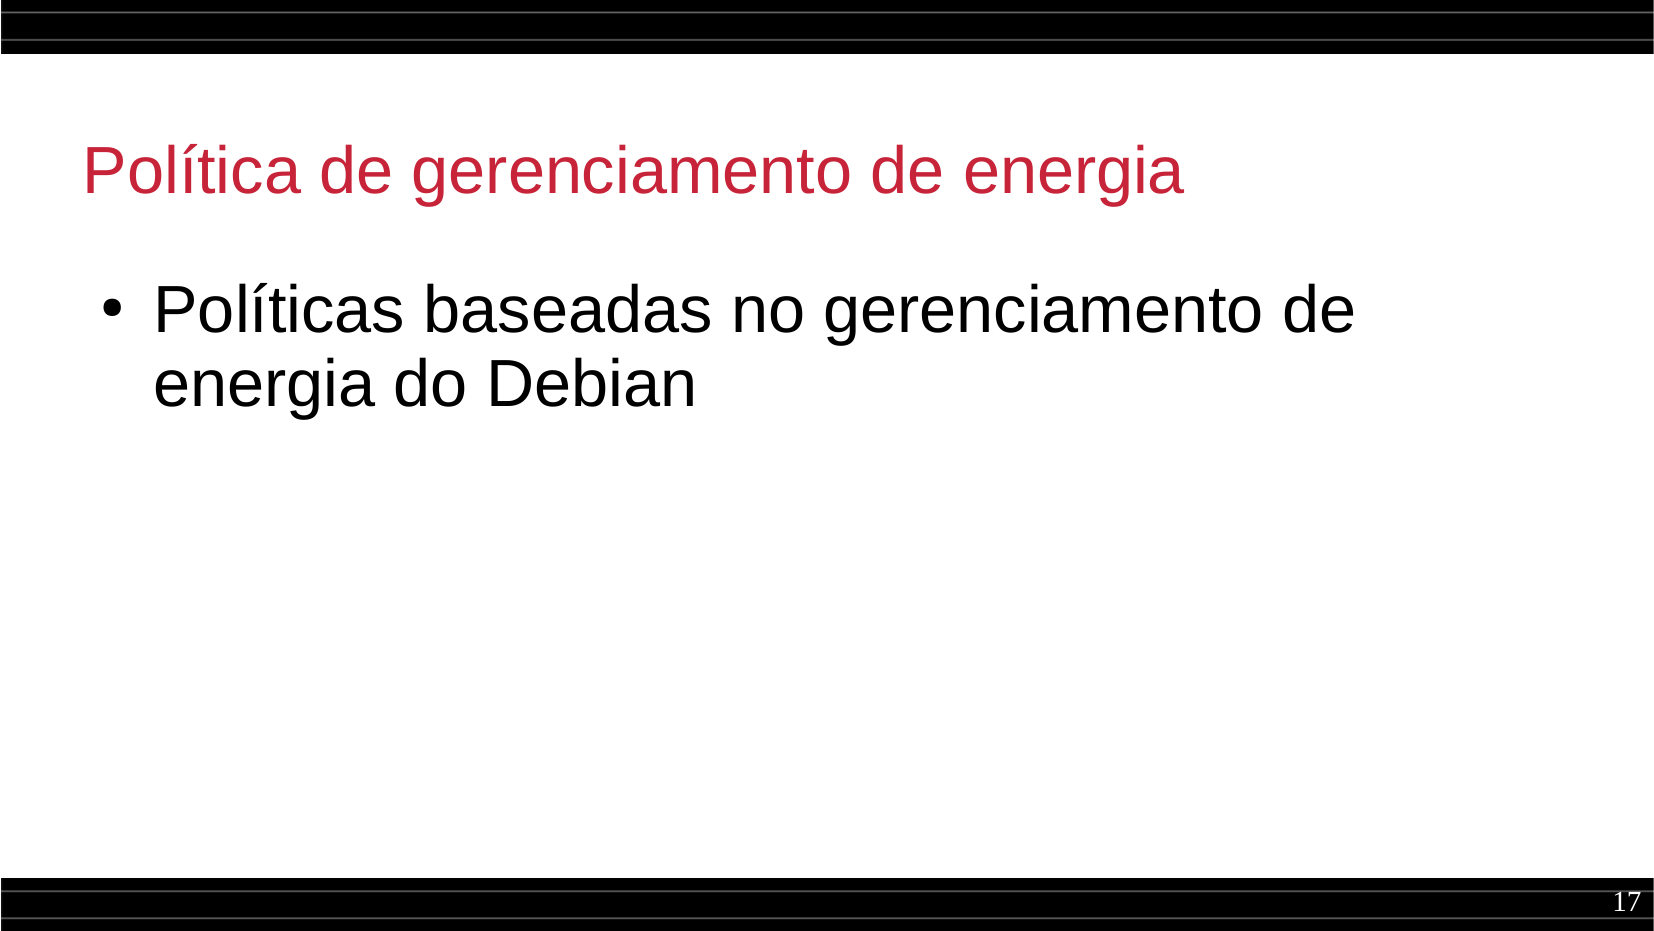

# Política de gerenciamento de energia
Políticas baseadas no gerenciamento de energia do Debian